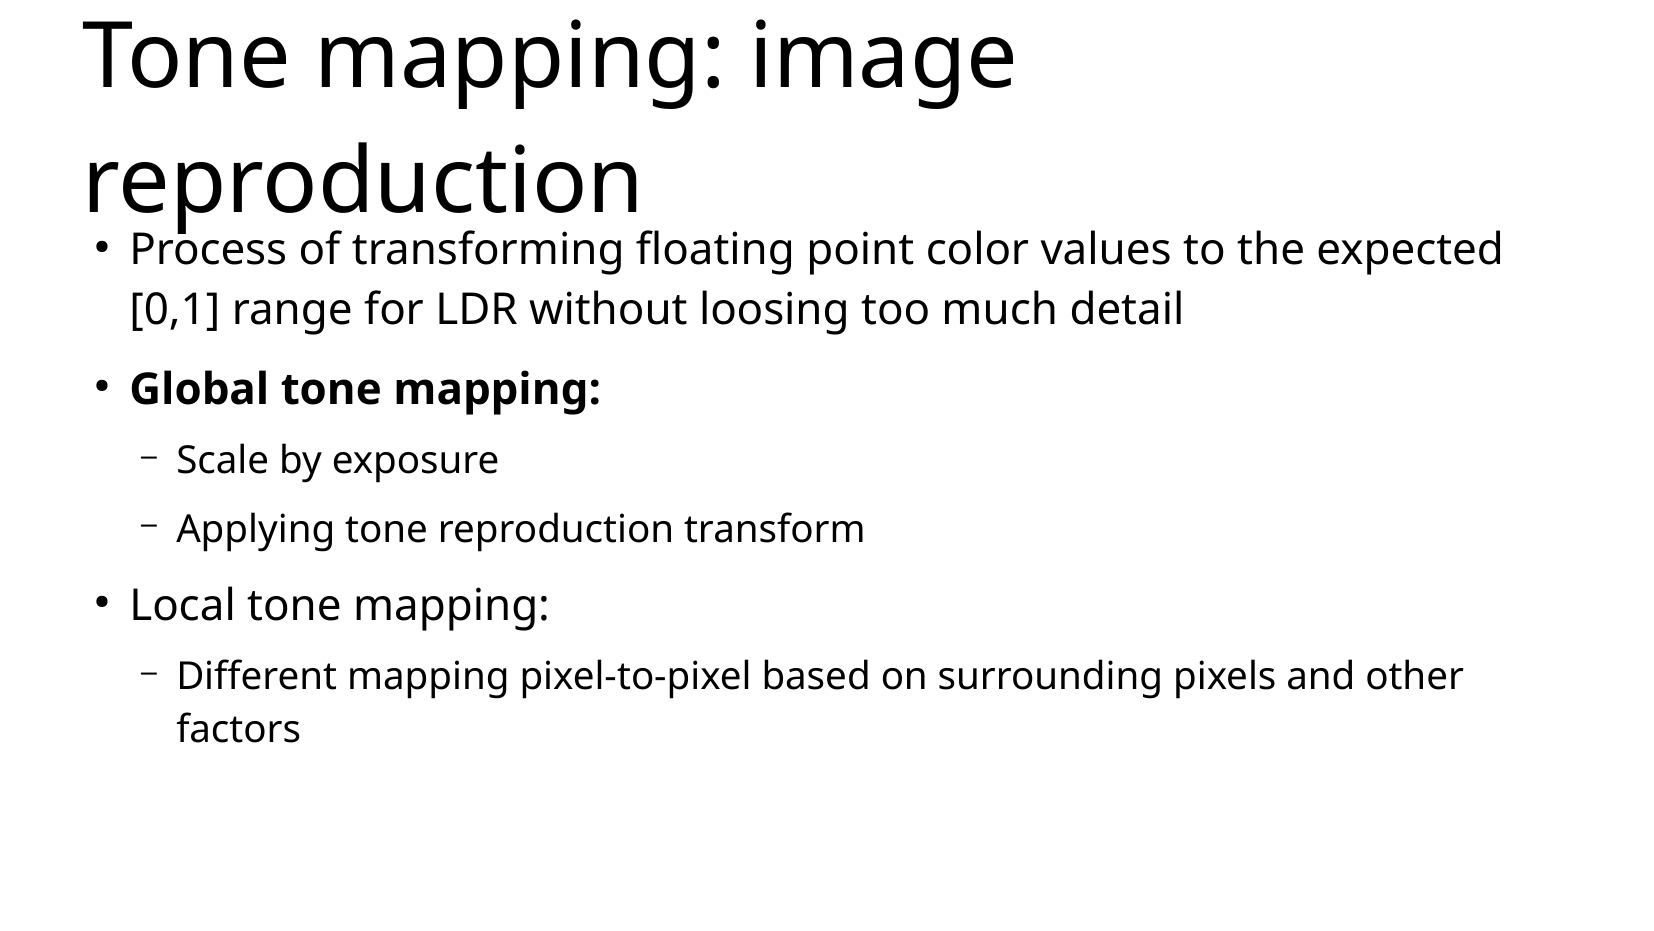

# Tone mapping: image reproduction
Process of transforming floating point color values to the expected [0,1] range for LDR without loosing too much detail
Global tone mapping:
Scale by exposure
Applying tone reproduction transform
Local tone mapping:
Different mapping pixel-to-pixel based on surrounding pixels and other factors